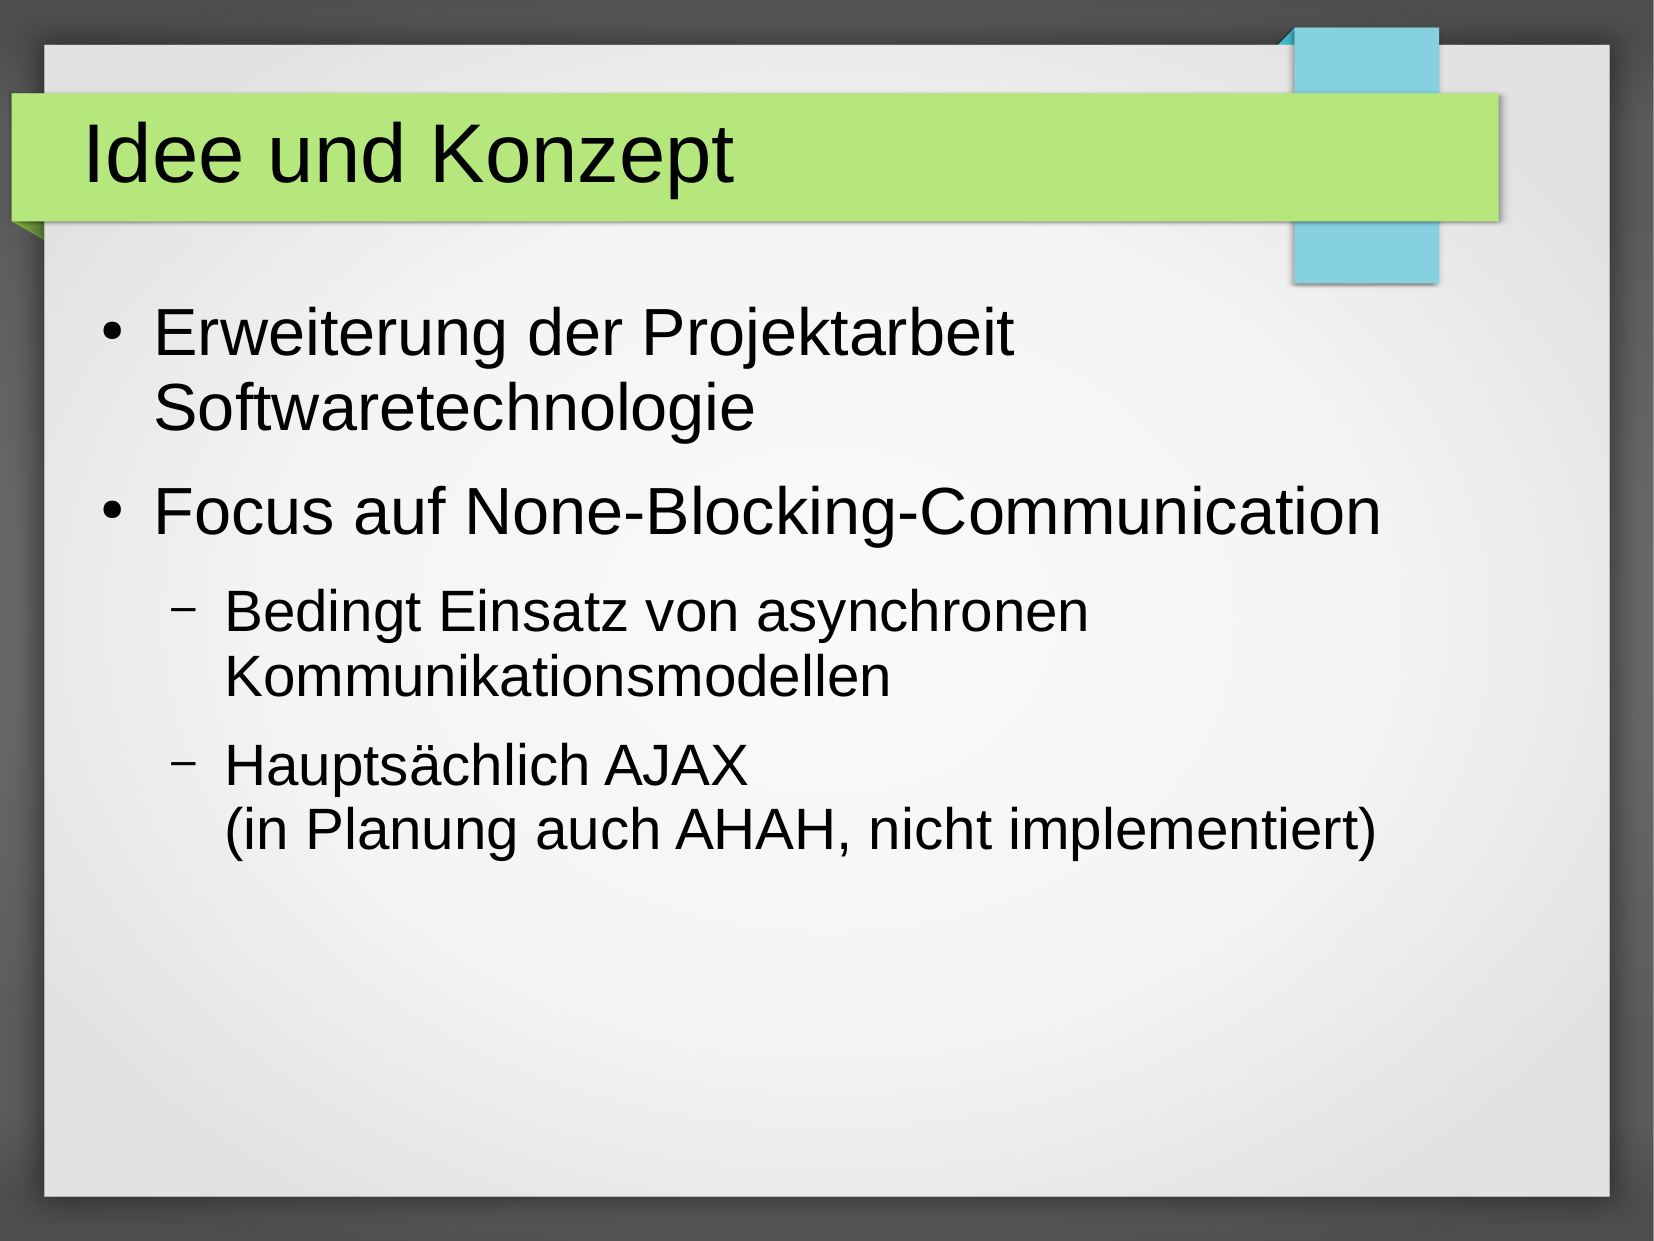

# Idee und Konzept
Erweiterung der Projektarbeit Softwaretechnologie
Focus auf None-Blocking-Communication
Bedingt Einsatz von asynchronen Kommunikationsmodellen
Hauptsächlich AJAX
(in Planung auch AHAH, nicht implementiert)